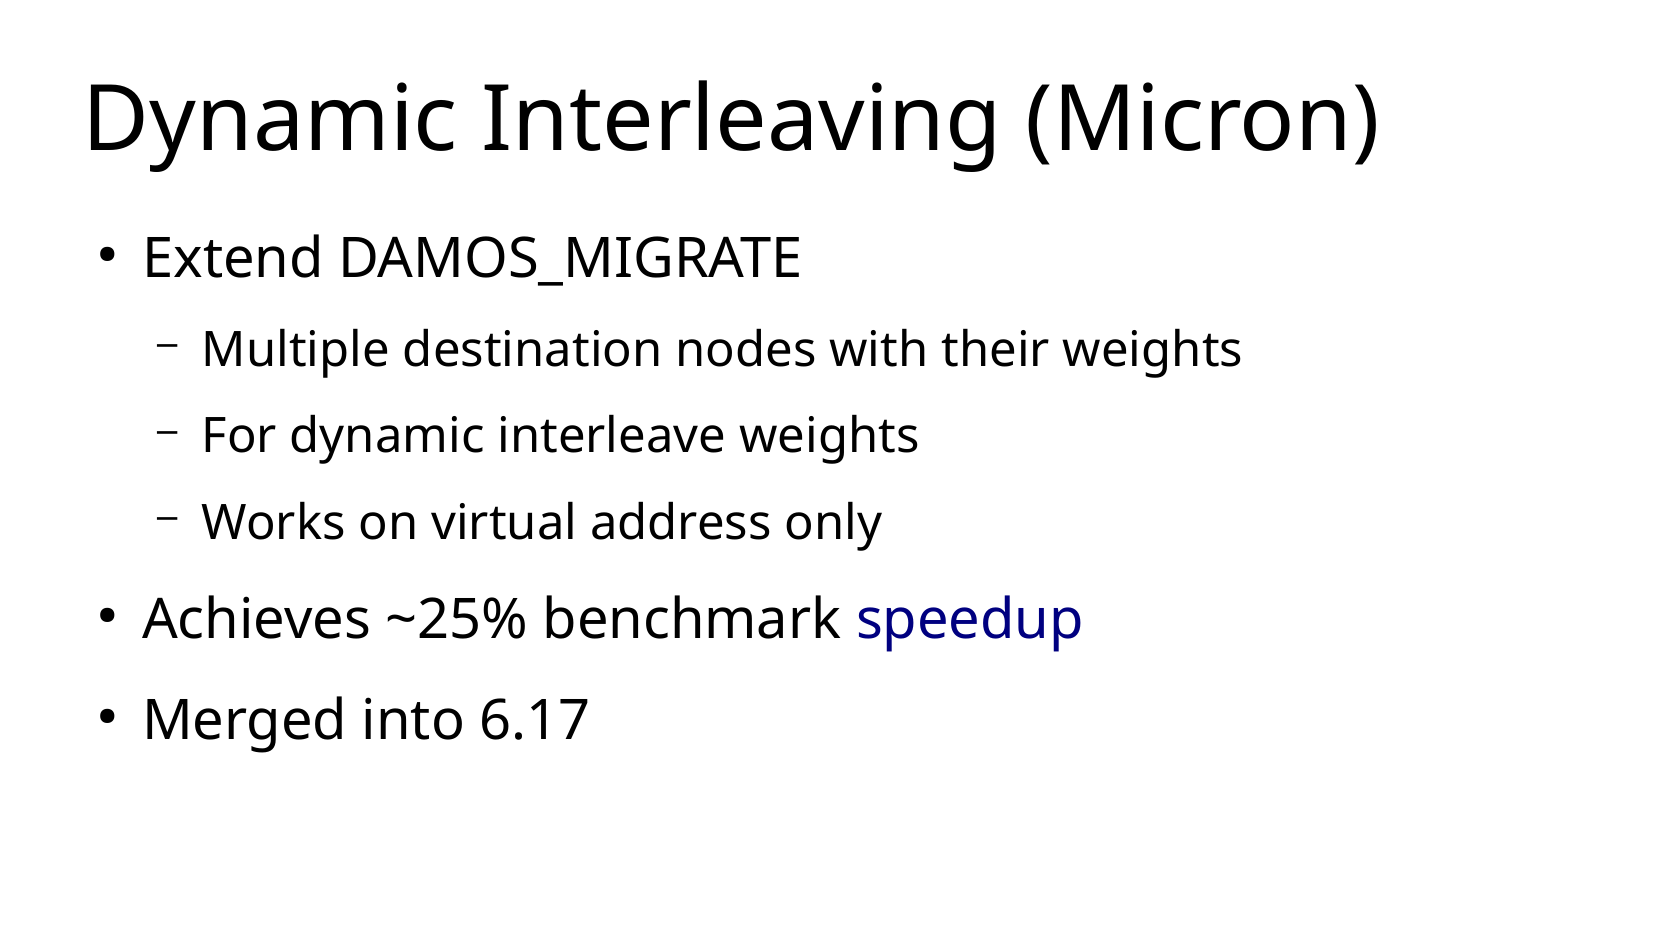

# Dynamic Interleaving (Micron)
Extend DAMOS_MIGRATE
Multiple destination nodes with their weights
For dynamic interleave weights
Works on virtual address only
Achieves ~25% benchmark speedup
Merged into 6.17